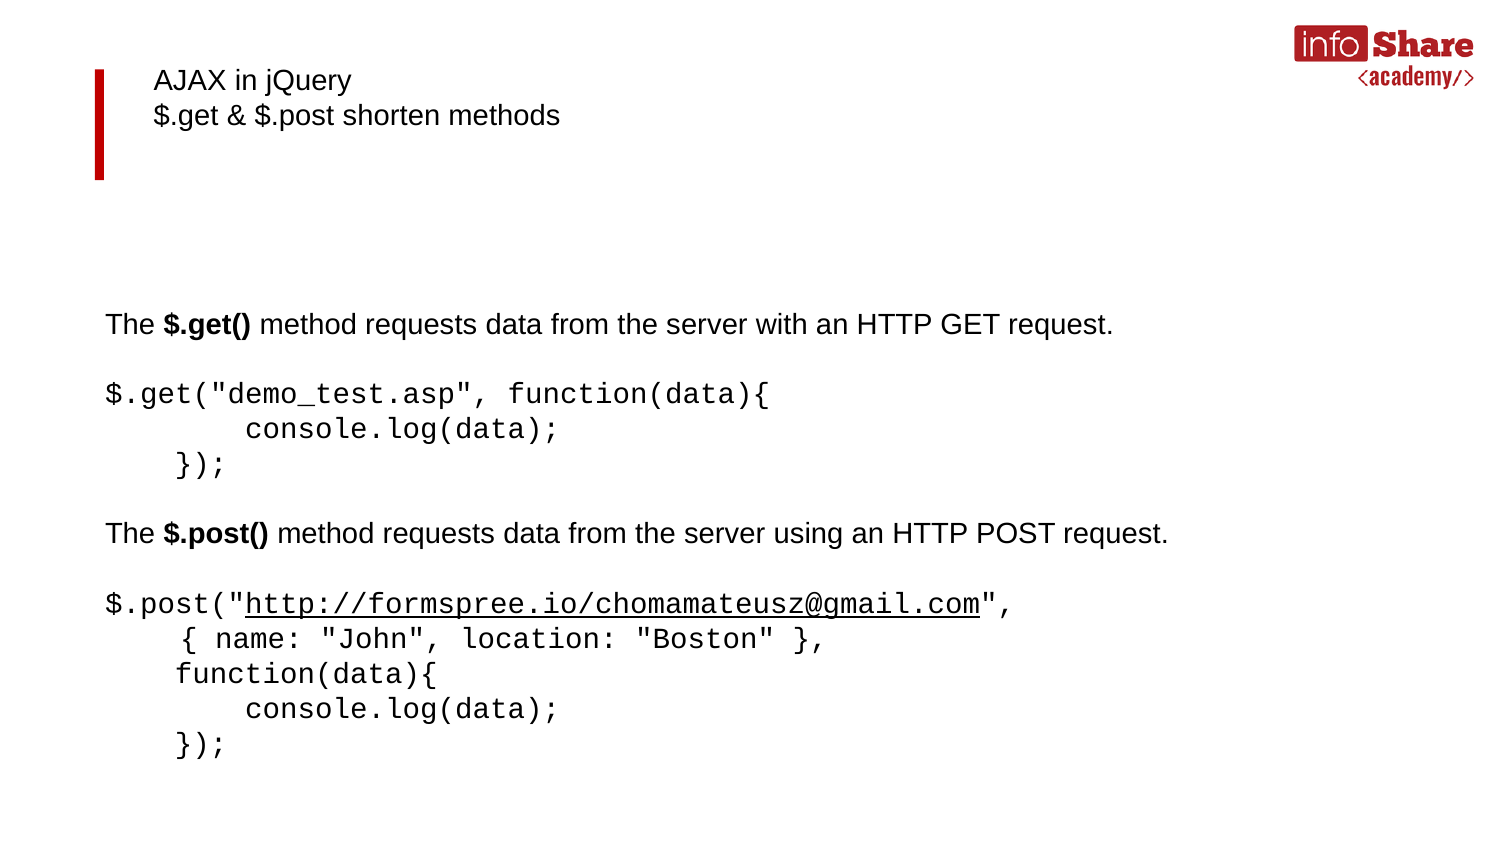

# AJAX in jQuery $.get & $.post shorten methods
The $.get() method requests data from the server with an HTTP GET request.
$.get("demo_test.asp", function(data){
 console.log(data);
 });
The $.post() method requests data from the server using an HTTP POST request.
$.post("http://formspree.io/chomamateusz@gmail.com",
{ name: "John", location: "Boston" },
 function(data){
 console.log(data);
 });